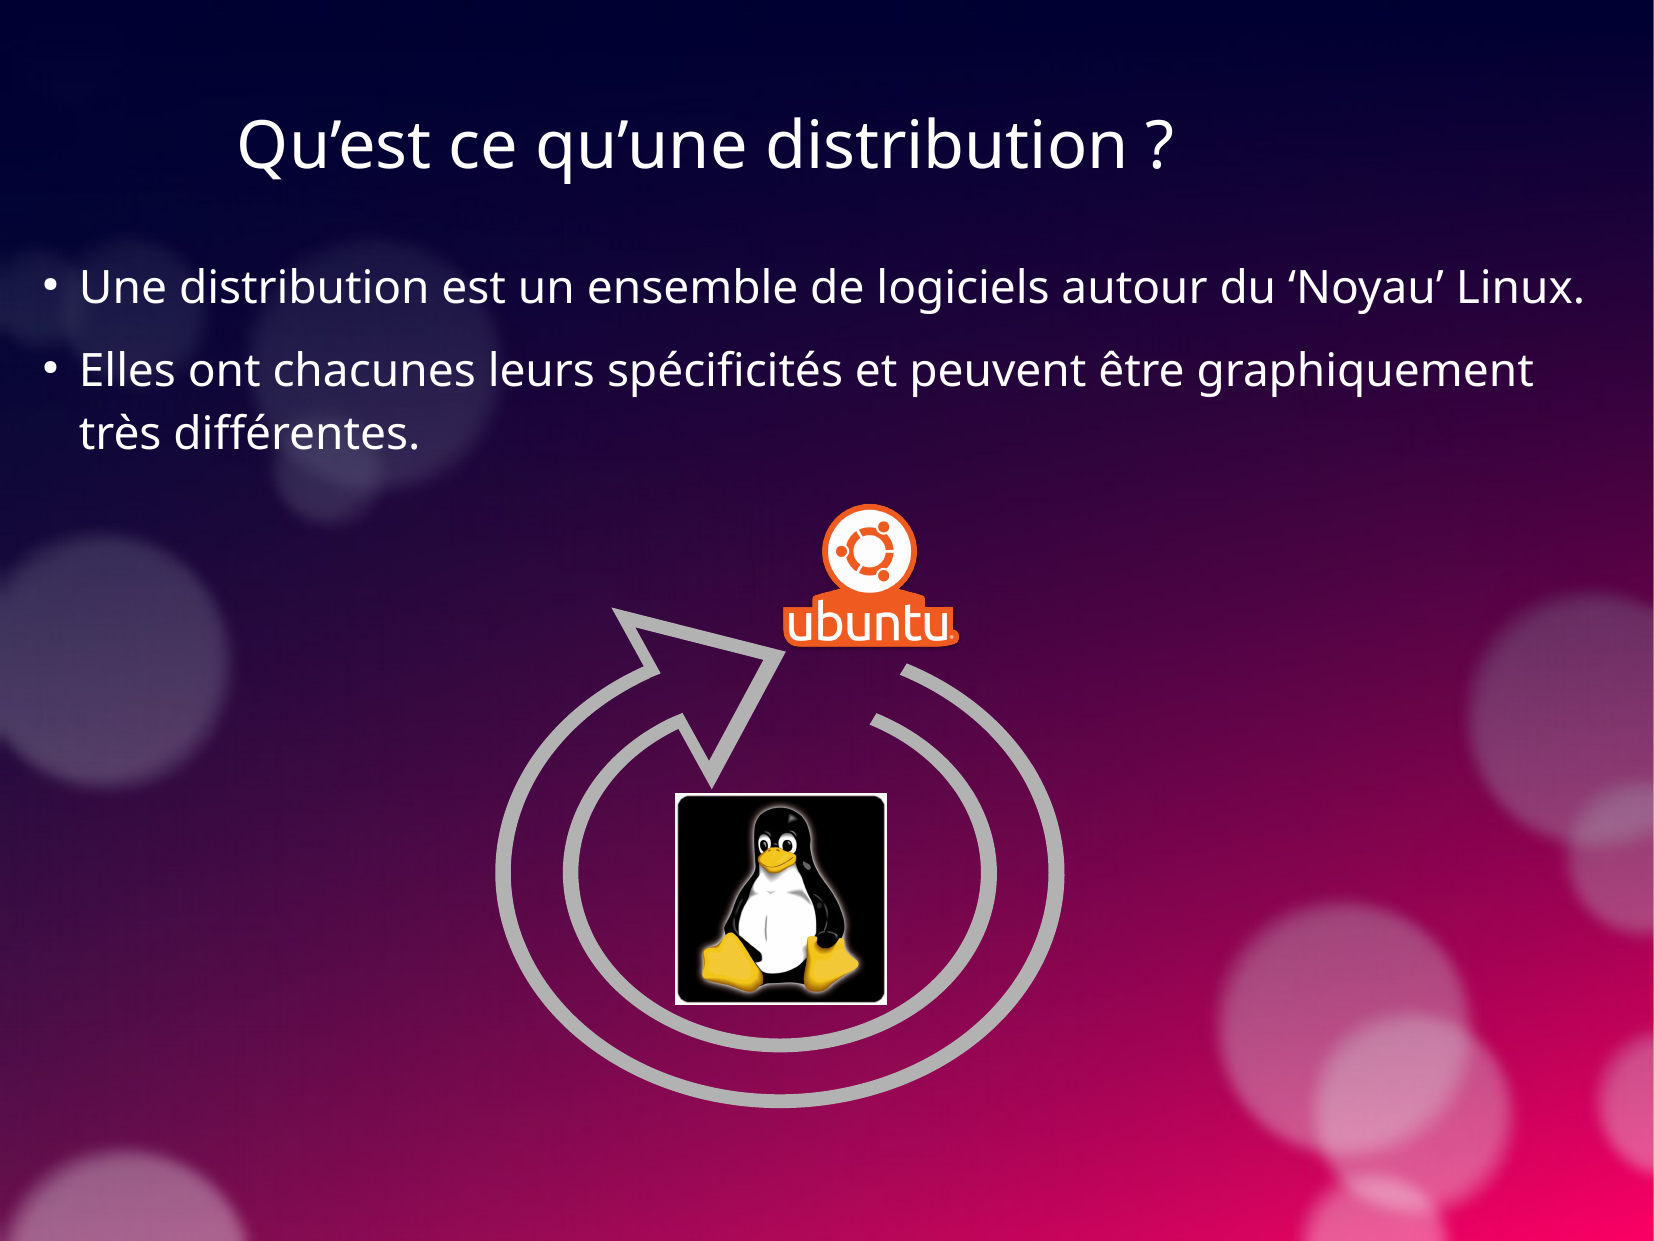

# Qu’est ce qu’une distribution ?
Une distribution est un ensemble de logiciels autour du ‘Noyau’ Linux.
Elles ont chacunes leurs spécificités et peuvent être graphiquement très différentes.